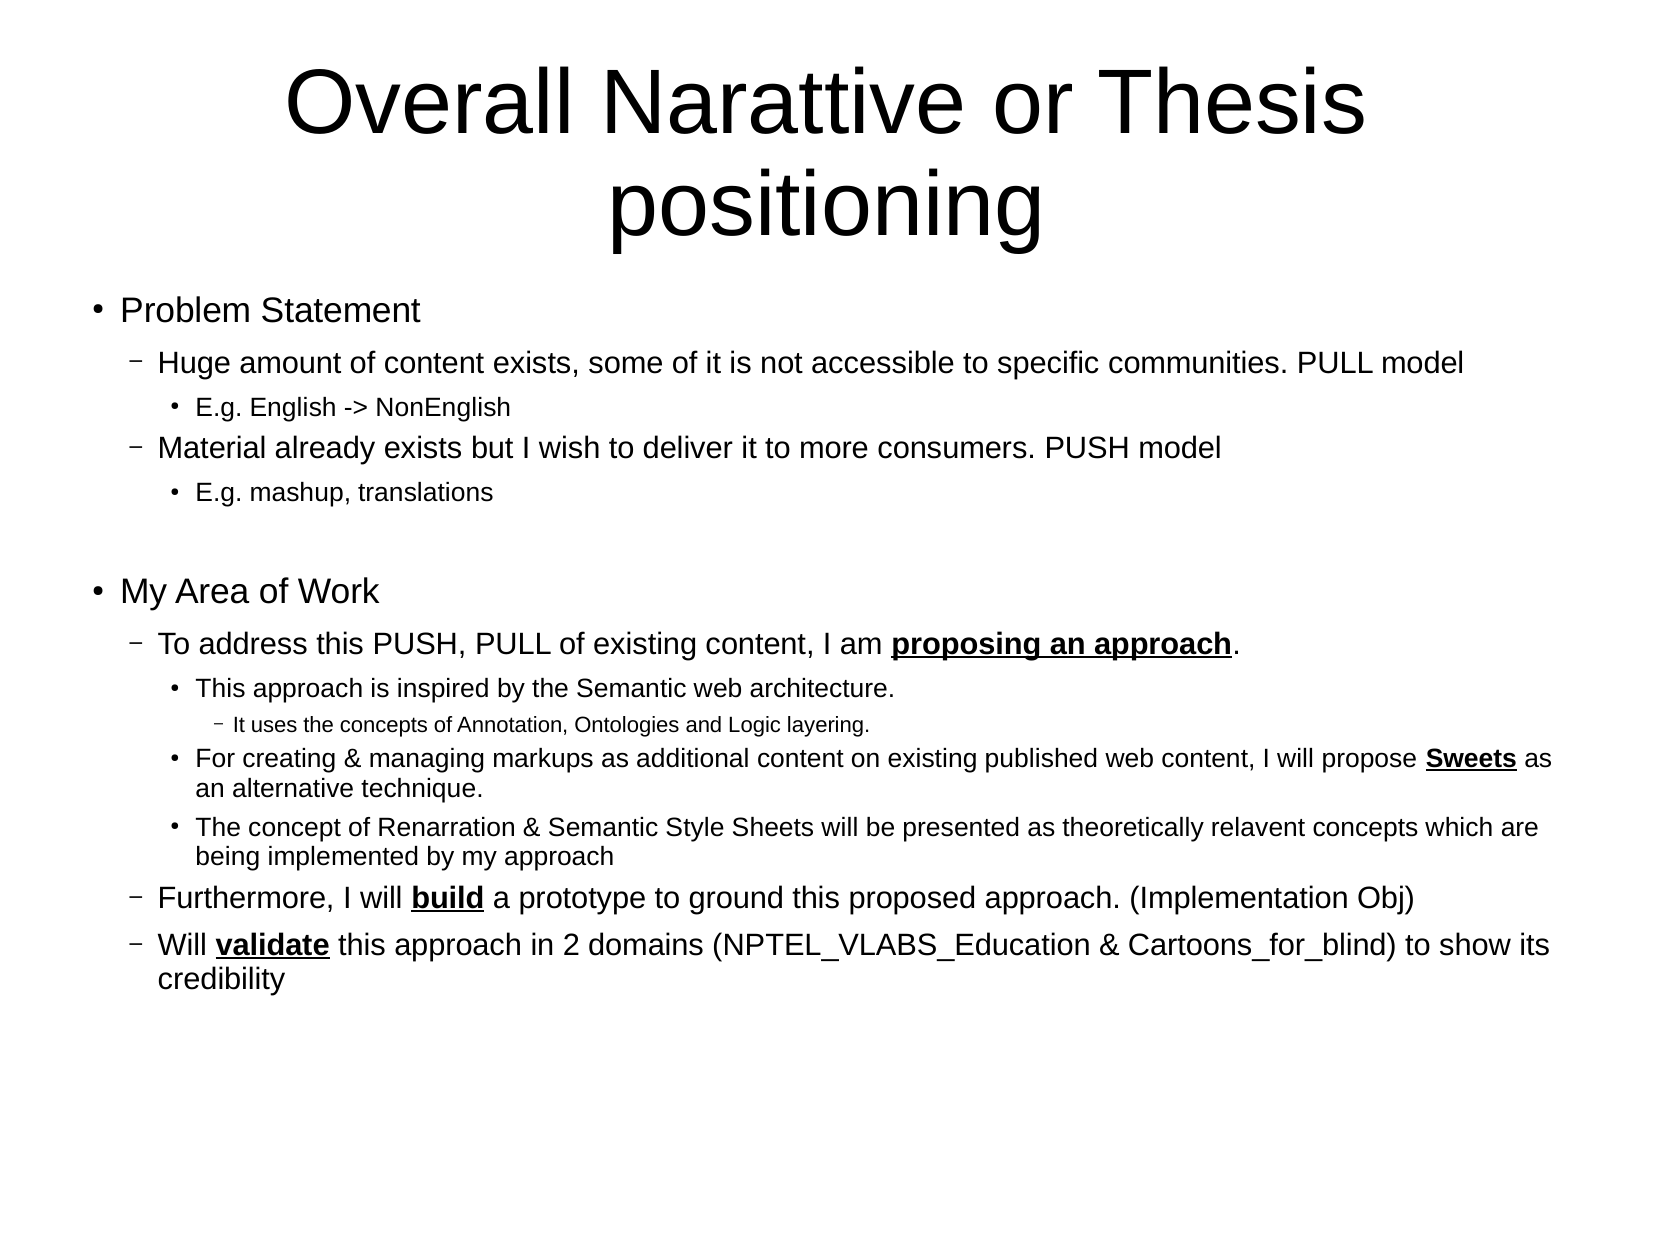

# Overall Narattive or Thesis positioning
Problem Statement
Huge amount of content exists, some of it is not accessible to specific communities. PULL model
E.g. English -> NonEnglish
Material already exists but I wish to deliver it to more consumers. PUSH model
E.g. mashup, translations
My Area of Work
To address this PUSH, PULL of existing content, I am proposing an approach.
This approach is inspired by the Semantic web architecture.
It uses the concepts of Annotation, Ontologies and Logic layering.
For creating & managing markups as additional content on existing published web content, I will propose Sweets as an alternative technique.
The concept of Renarration & Semantic Style Sheets will be presented as theoretically relavent concepts which are being implemented by my approach
Furthermore, I will build a prototype to ground this proposed approach. (Implementation Obj)
Will validate this approach in 2 domains (NPTEL_VLABS_Education & Cartoons_for_blind) to show its credibility